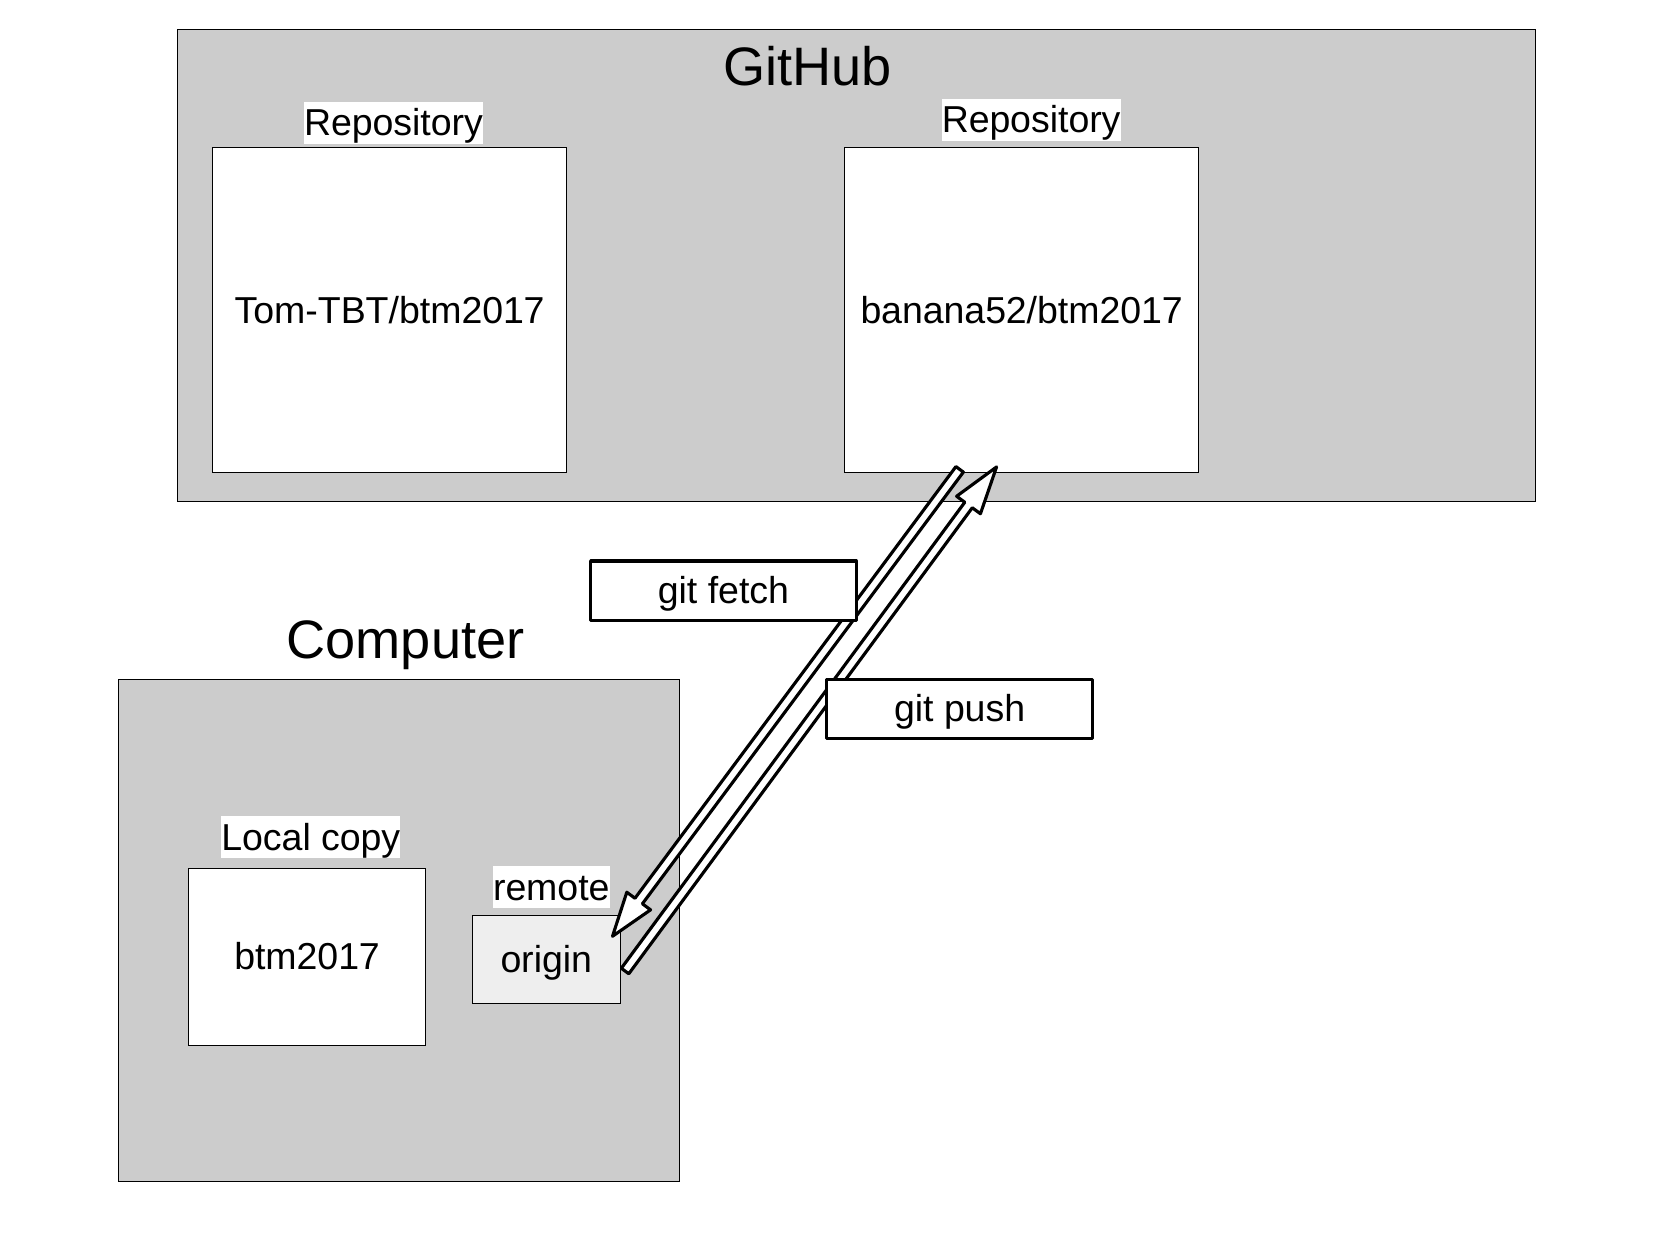

GitHub
Repository
Repository
Tom-TBT/btm2017
banana52/btm2017
git fetch
Computer
git push
Local copy
remote
btm2017
origin